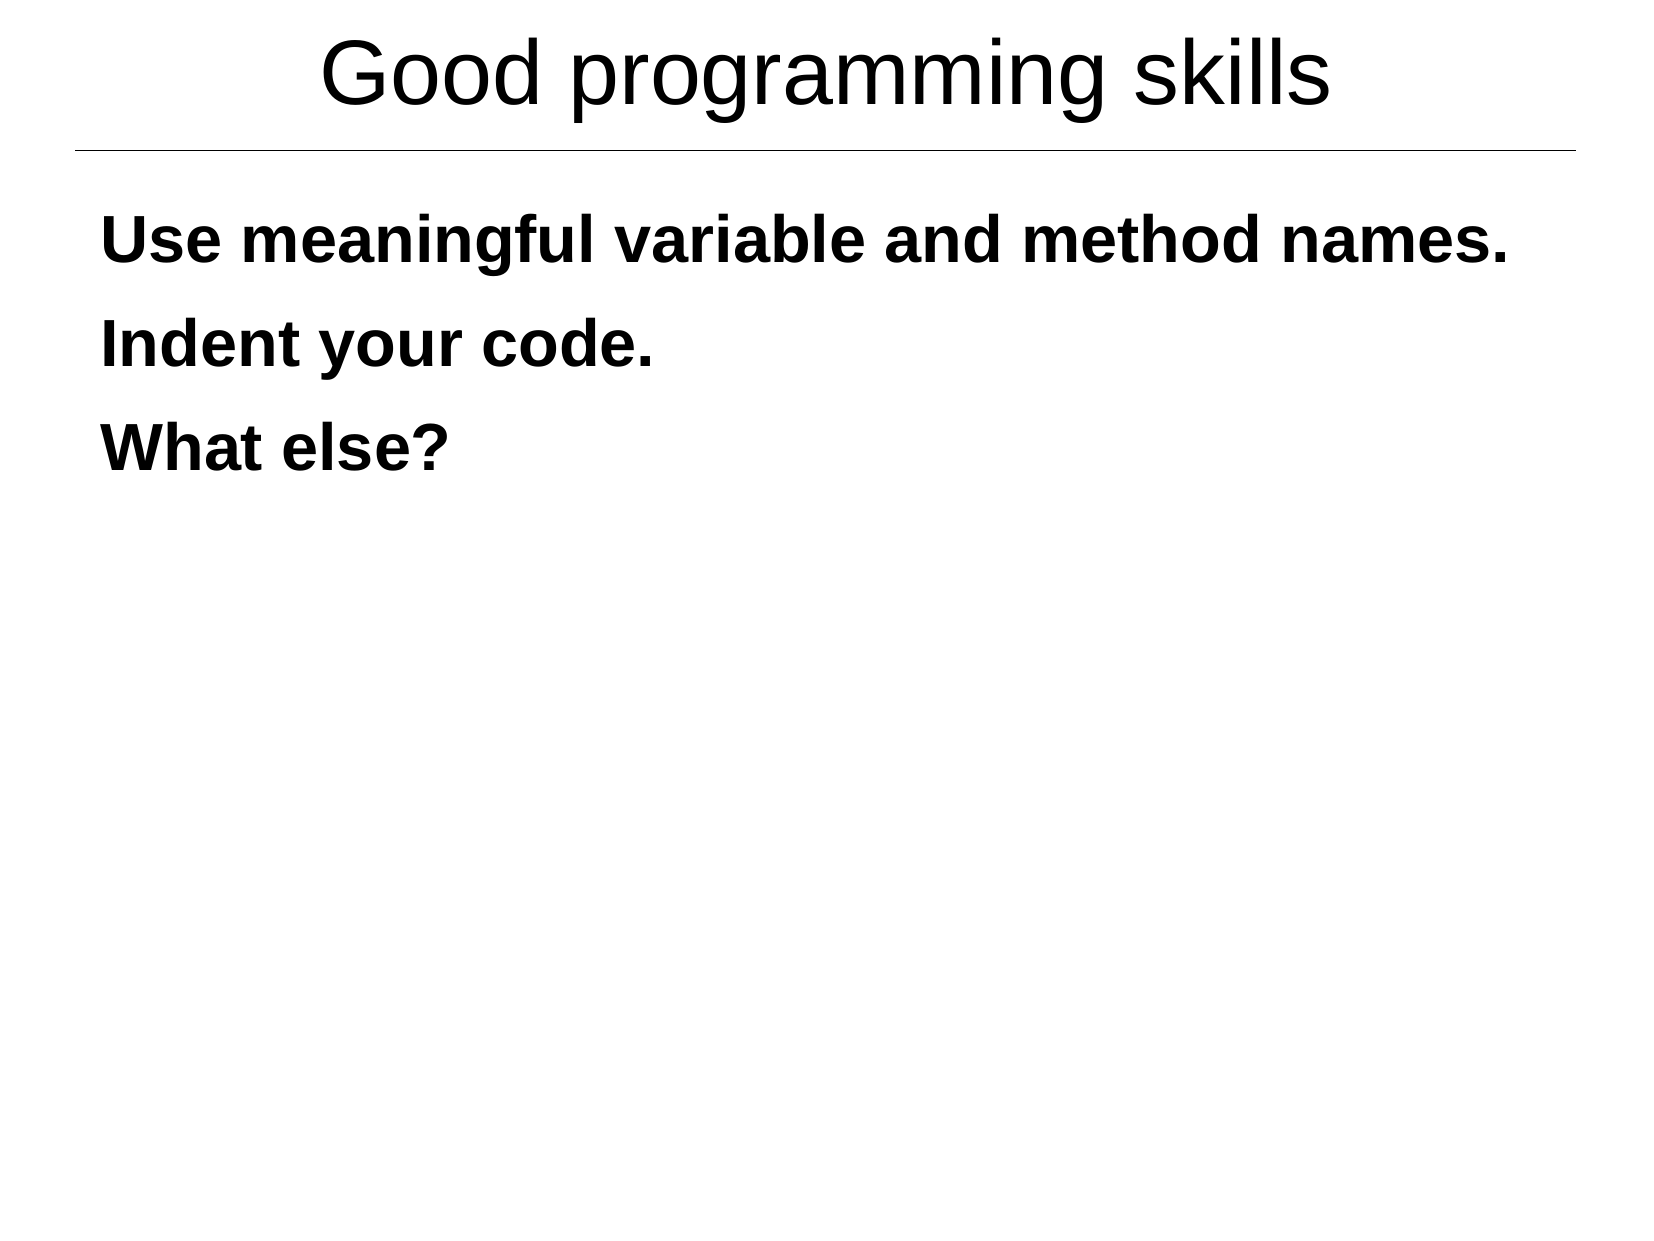

# Good programming skills
Use meaningful variable and method names.
Indent your code.
What else?